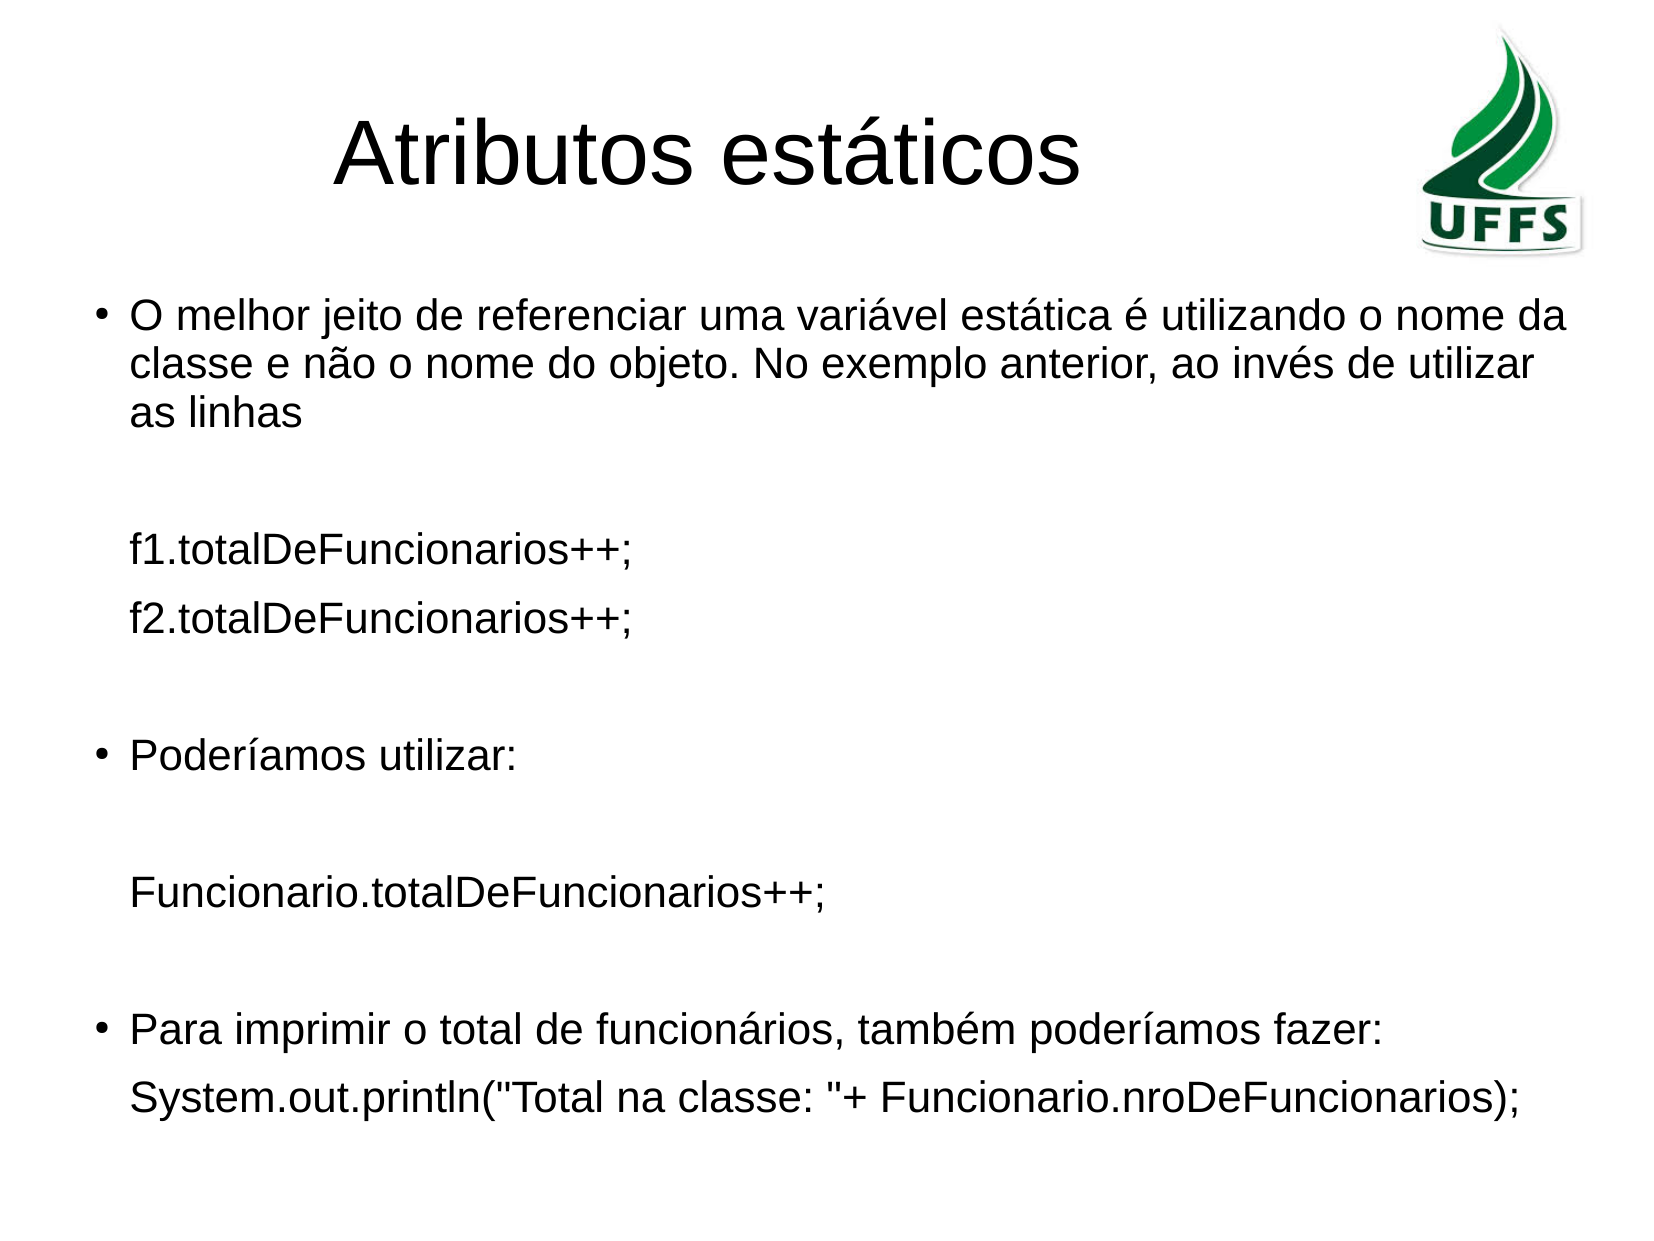

# Atributos estáticos
O melhor jeito de referenciar uma variável estática é utilizando o nome da classe e não o nome do objeto. No exemplo anterior, ao invés de utilizar as linhas
f1.totalDeFuncionarios++;
f2.totalDeFuncionarios++;
Poderíamos utilizar:
Funcionario.totalDeFuncionarios++;
Para imprimir o total de funcionários, também poderíamos fazer:
System.out.println("Total na classe: "+ Funcionario.nroDeFuncionarios);